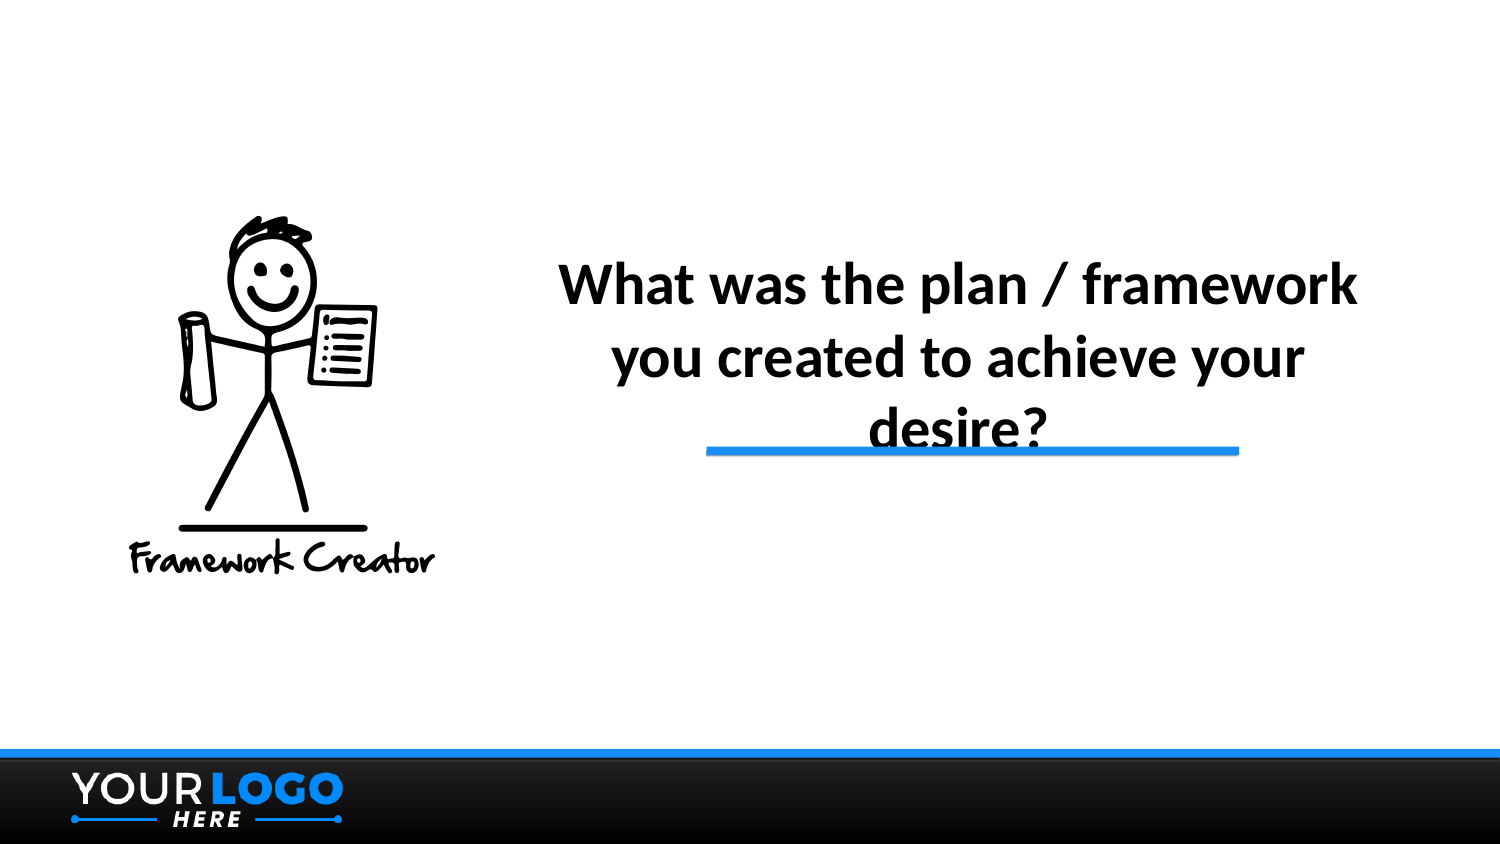

What was the plan / framework you created to achieve your desire?